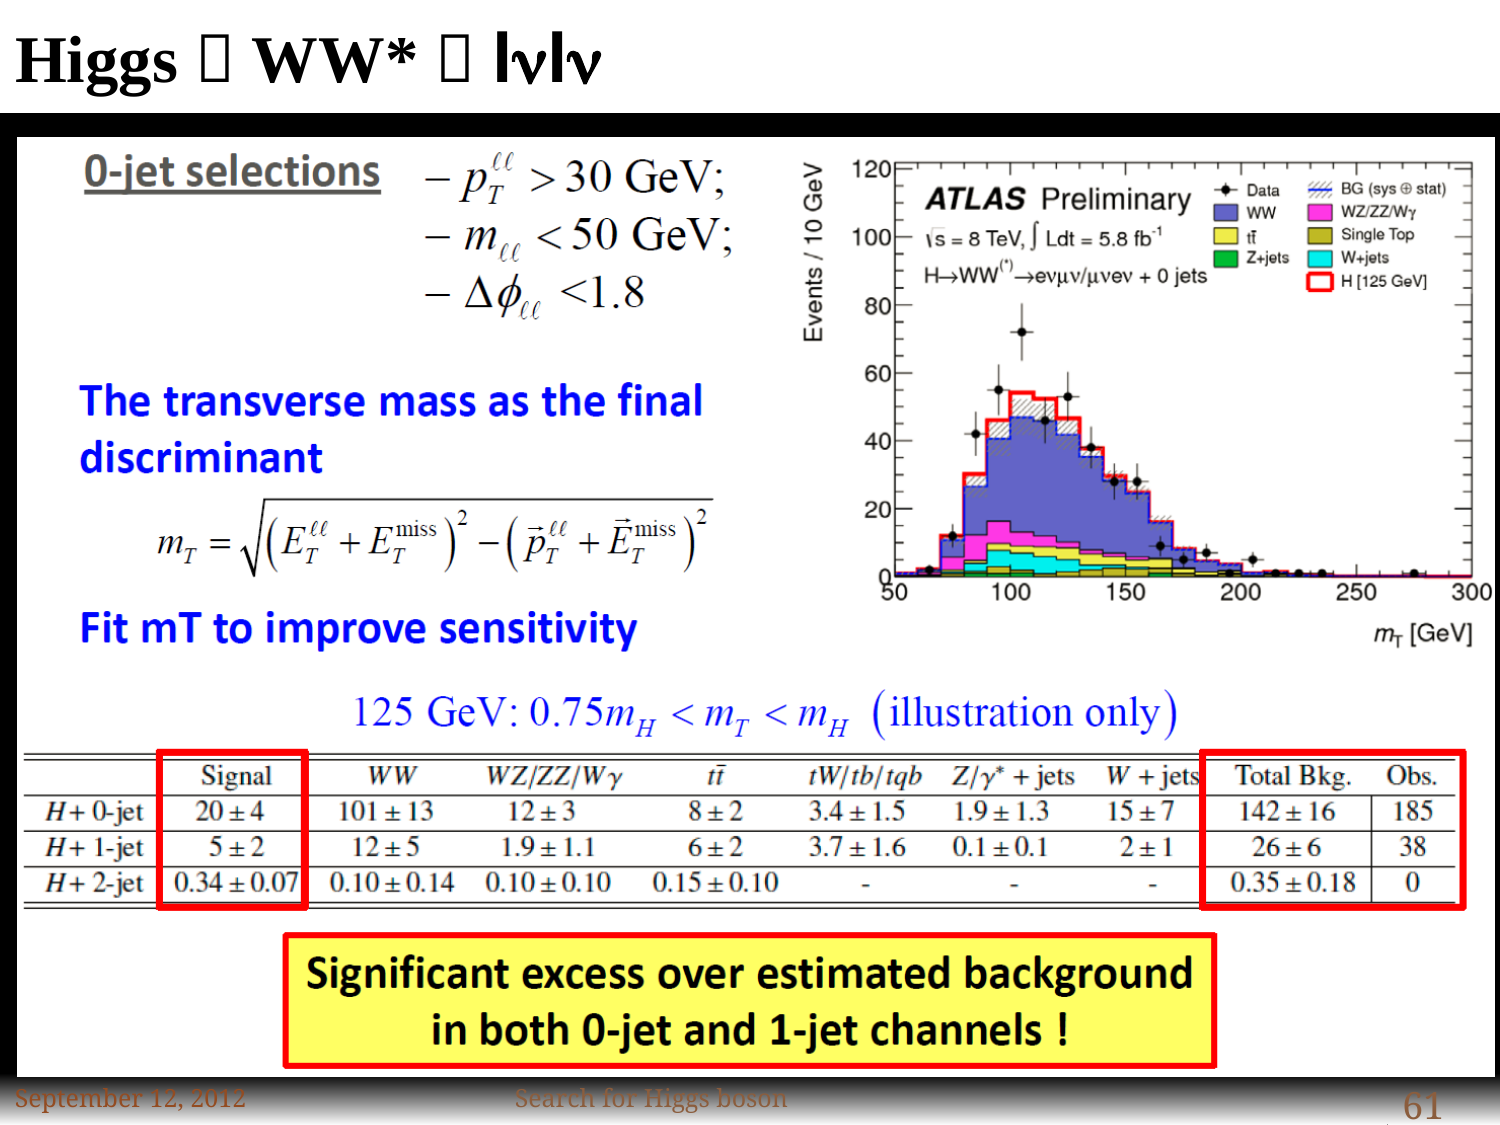

# Higgs  WW*  lnln
September 12, 2012
Search for Higgs boson